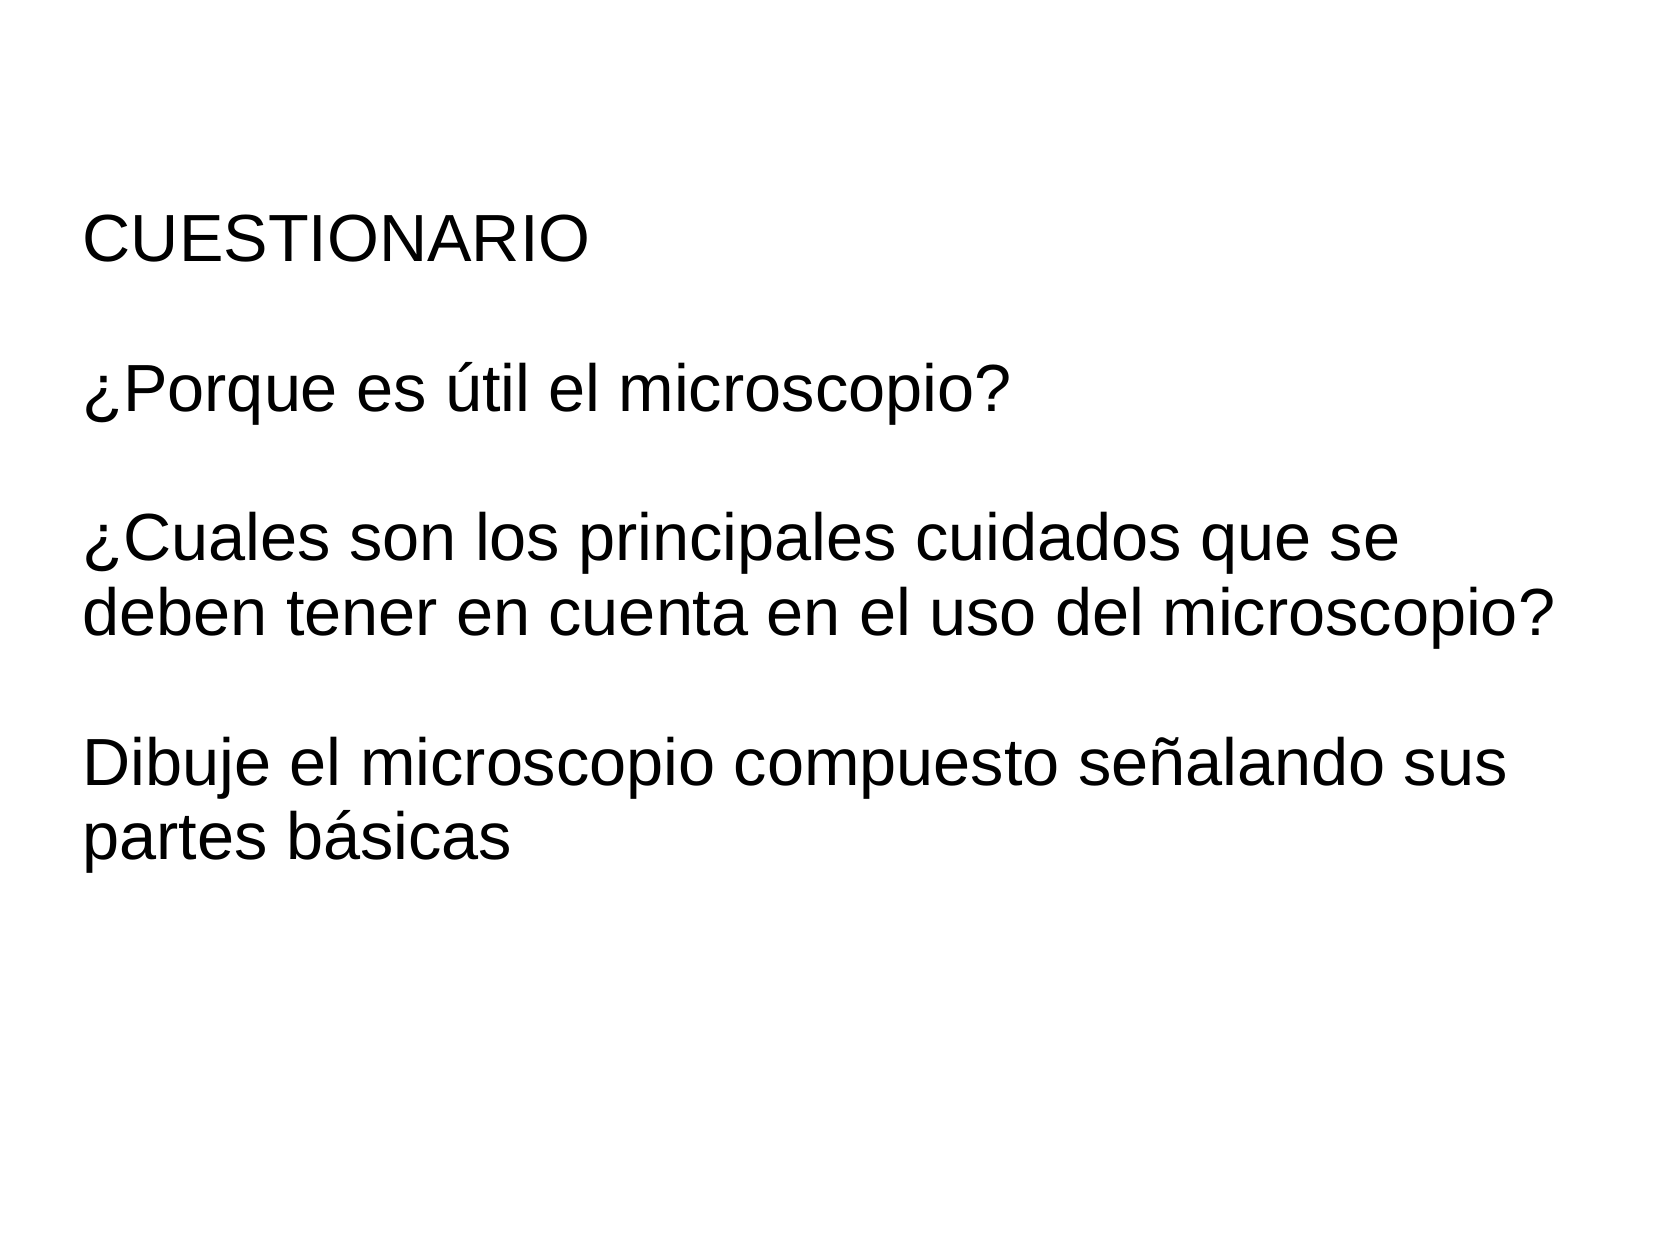

# CUESTIONARIO
¿Porque es útil el microscopio?
¿Cuales son los principales cuidados que se deben tener en cuenta en el uso del microscopio?
Dibuje el microscopio compuesto señalando sus partes básicas